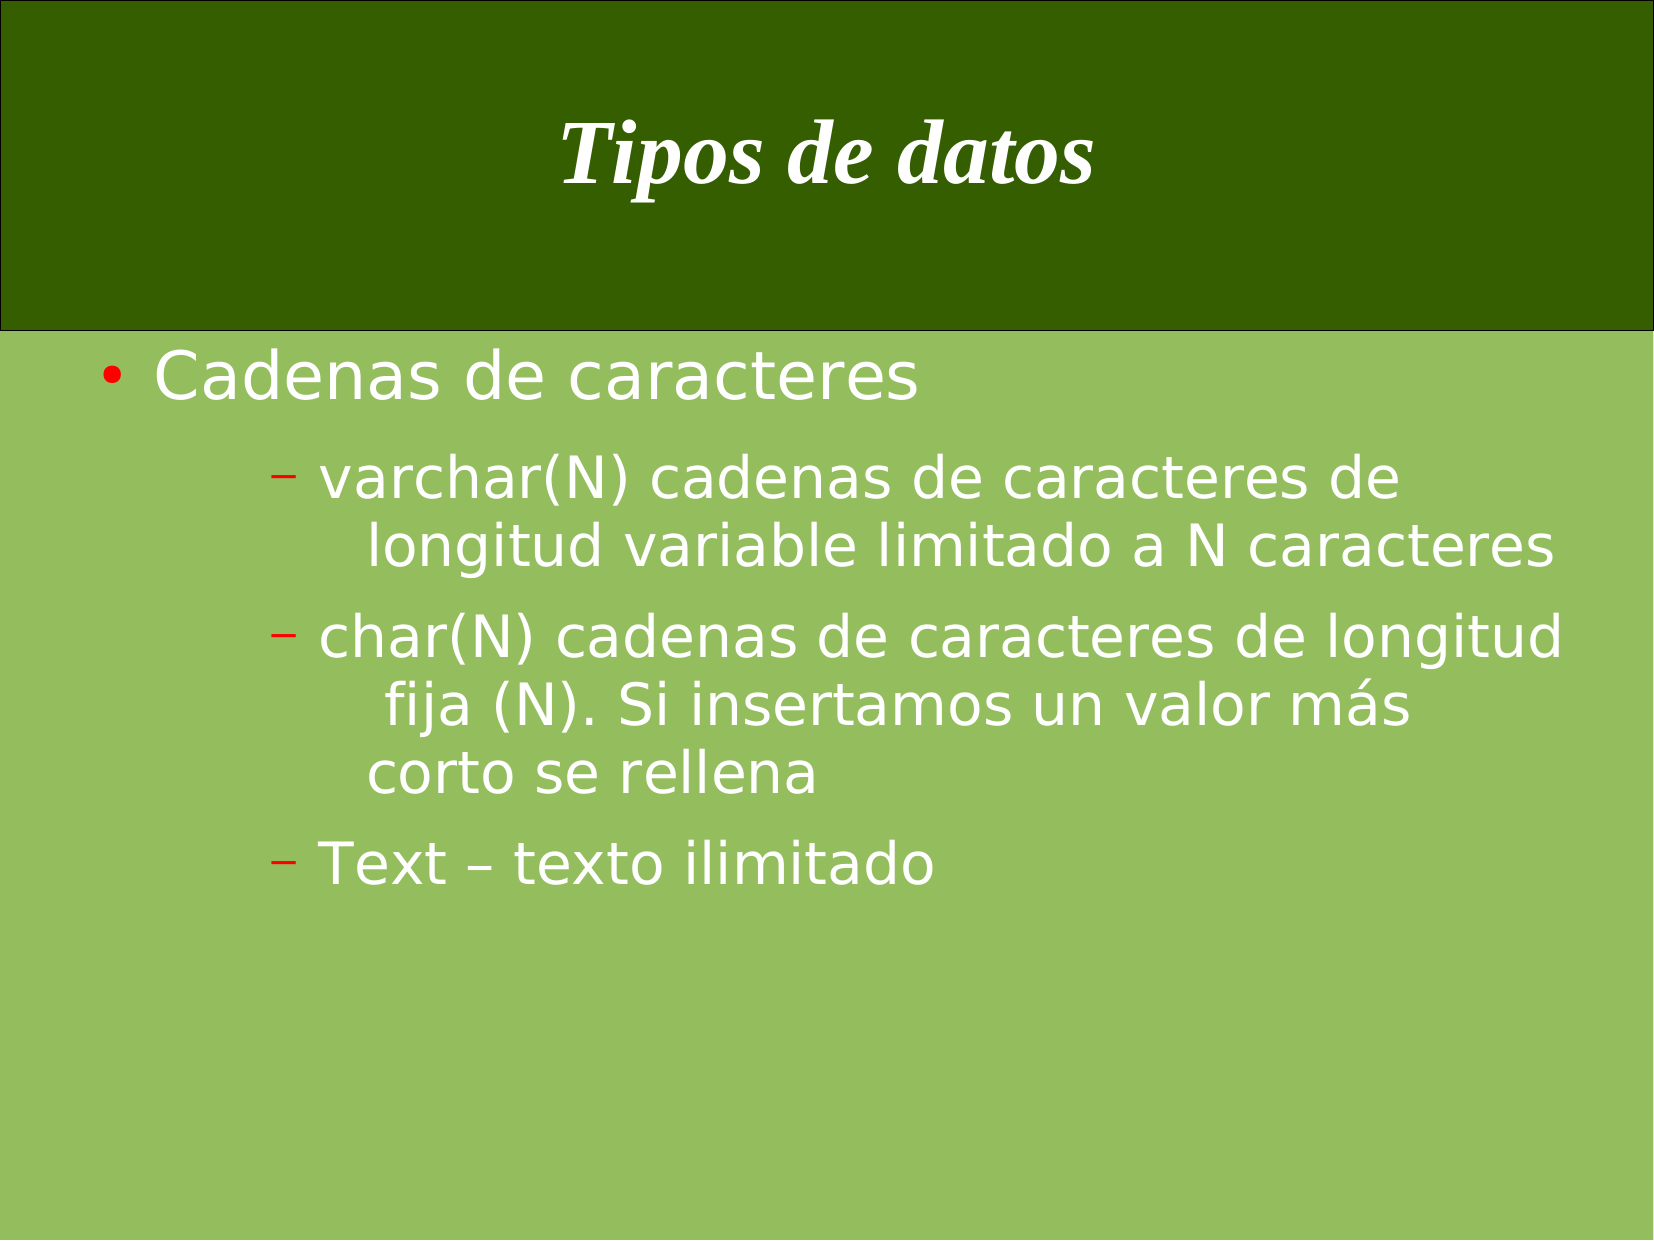

# Tipos de datos
Cadenas de caracteres
varchar(N) cadenas de caracteres de longitud variable limitado a N caracteres
char(N) cadenas de caracteres de longitud fija (N). Si insertamos un valor más corto se rellena
Text – texto ilimitado